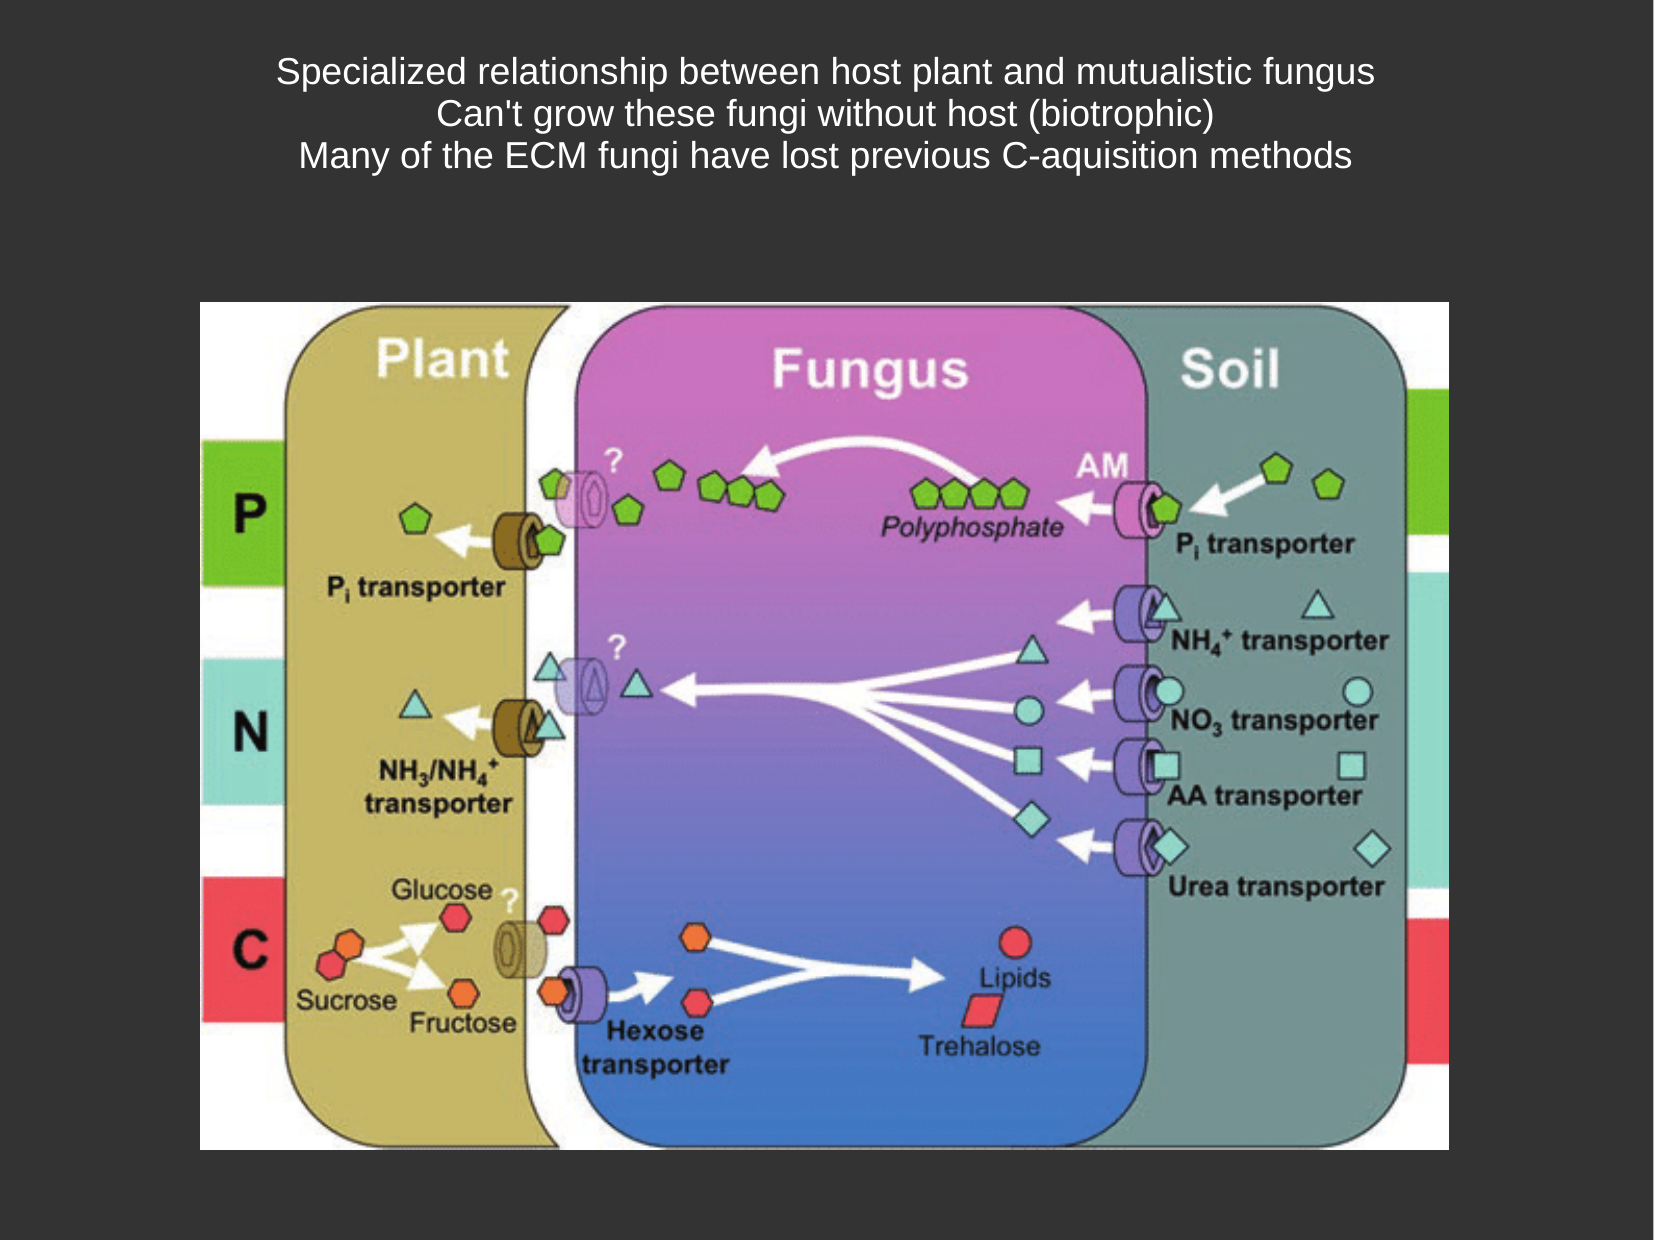

Specialized relationship between host plant and mutualistic fungus
Can't grow these fungi without host (biotrophic)
Many of the ECM fungi have lost previous C-aquisition methods